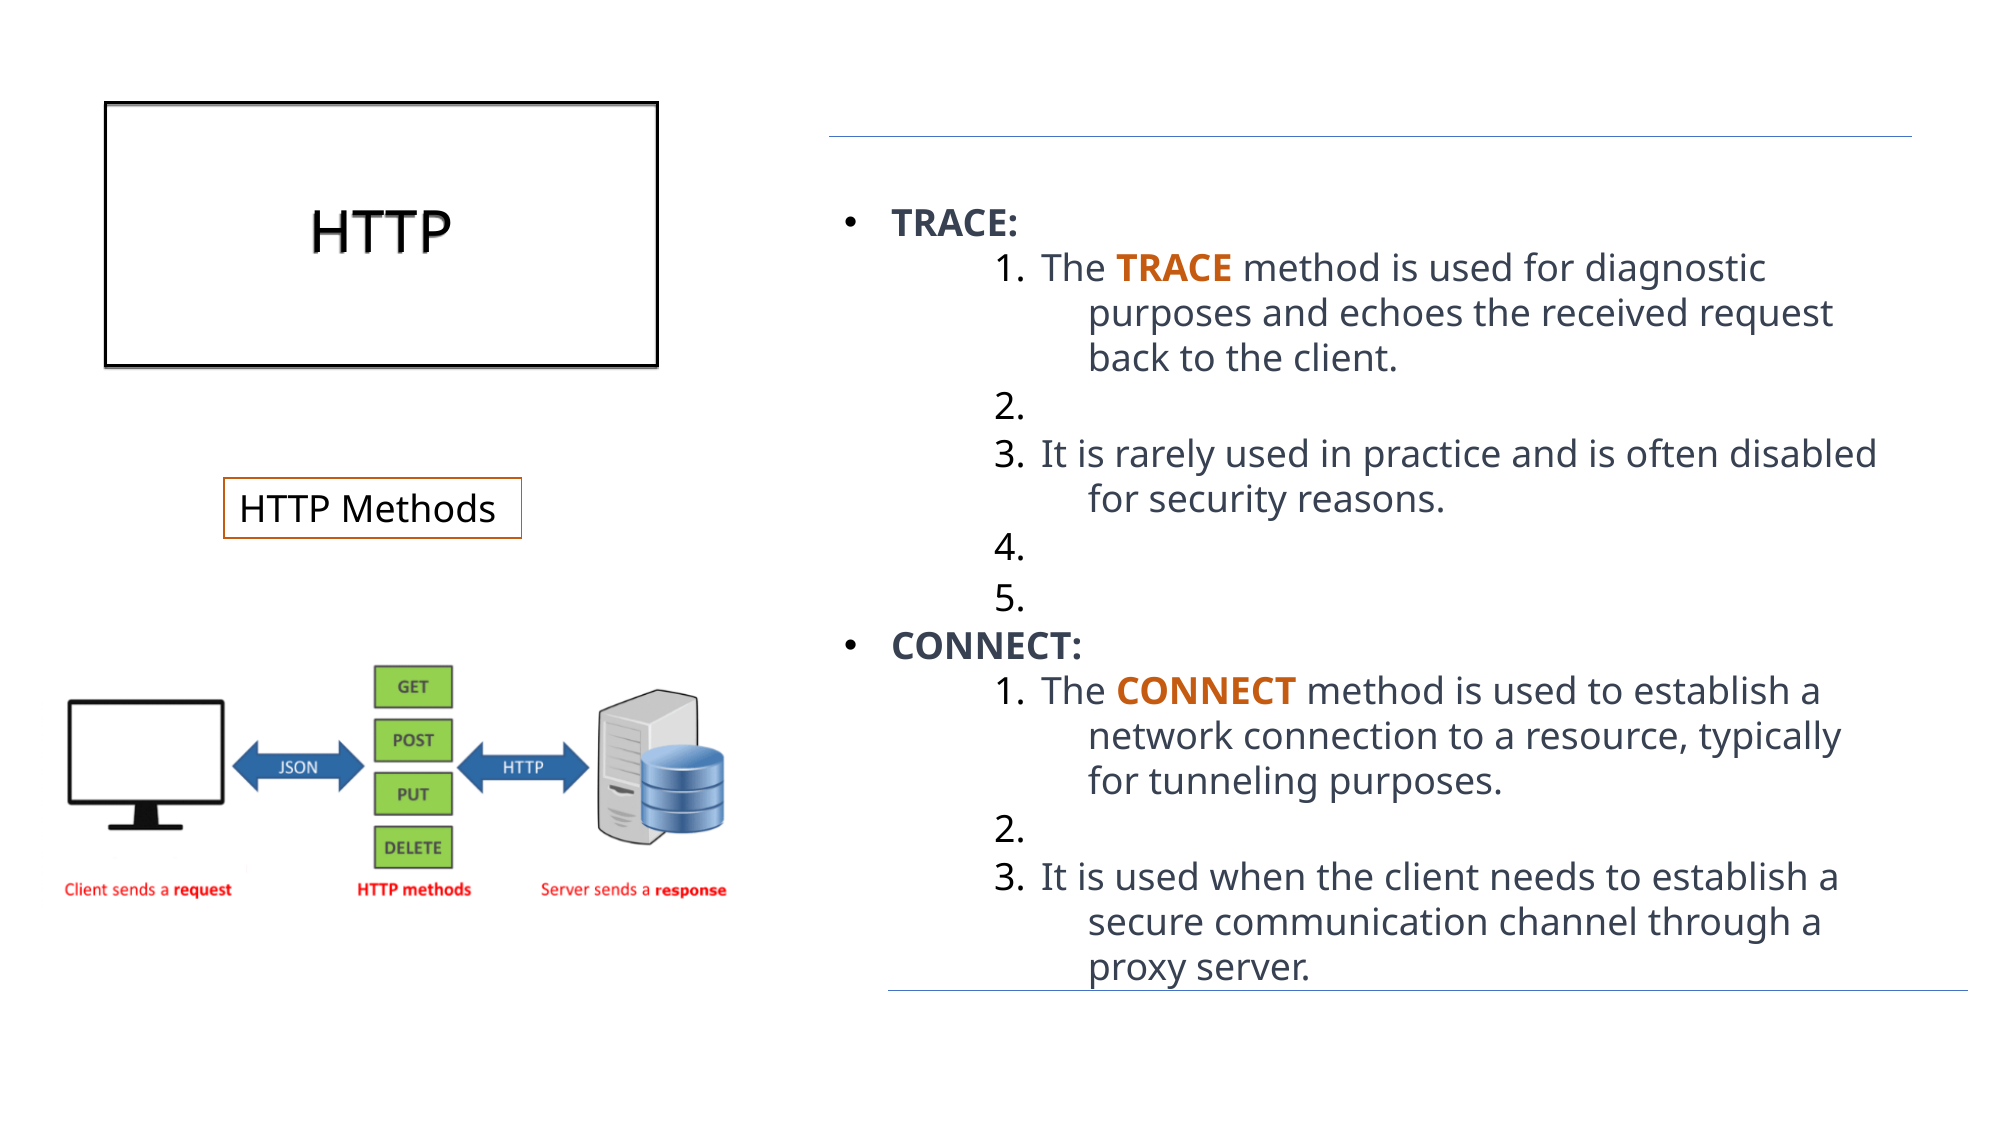

# HTTP
TRACE:
The TRACE method is used for diagnostic purposes and echoes the received request back to the client.
It is rarely used in practice and is often disabled for security reasons.
CONNECT:
The CONNECT method is used to establish a network connection to a resource, typically for tunneling purposes.
It is used when the client needs to establish a secure communication channel through a proxy server.
HTTP Methods